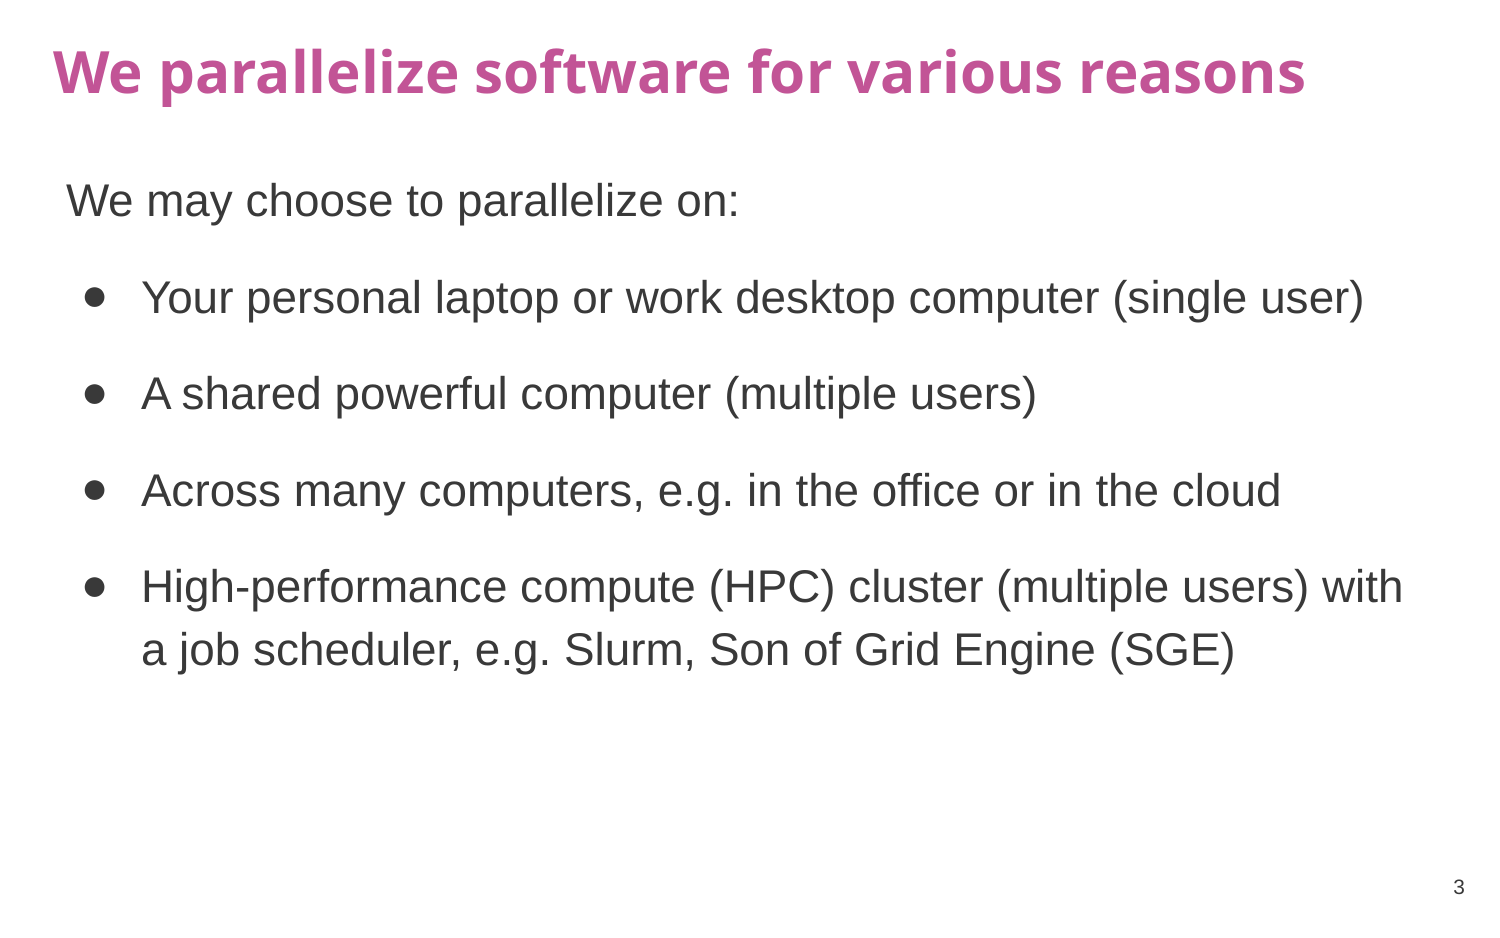

We parallelize software for various reasons
# We may choose to parallelize on:
Your personal laptop or work desktop computer (single user)
A shared powerful computer (multiple users)
Across many computers, e.g. in the office or in the cloud
High-performance compute (HPC) cluster (multiple users) with a job scheduler, e.g. Slurm, Son of Grid Engine (SGE)